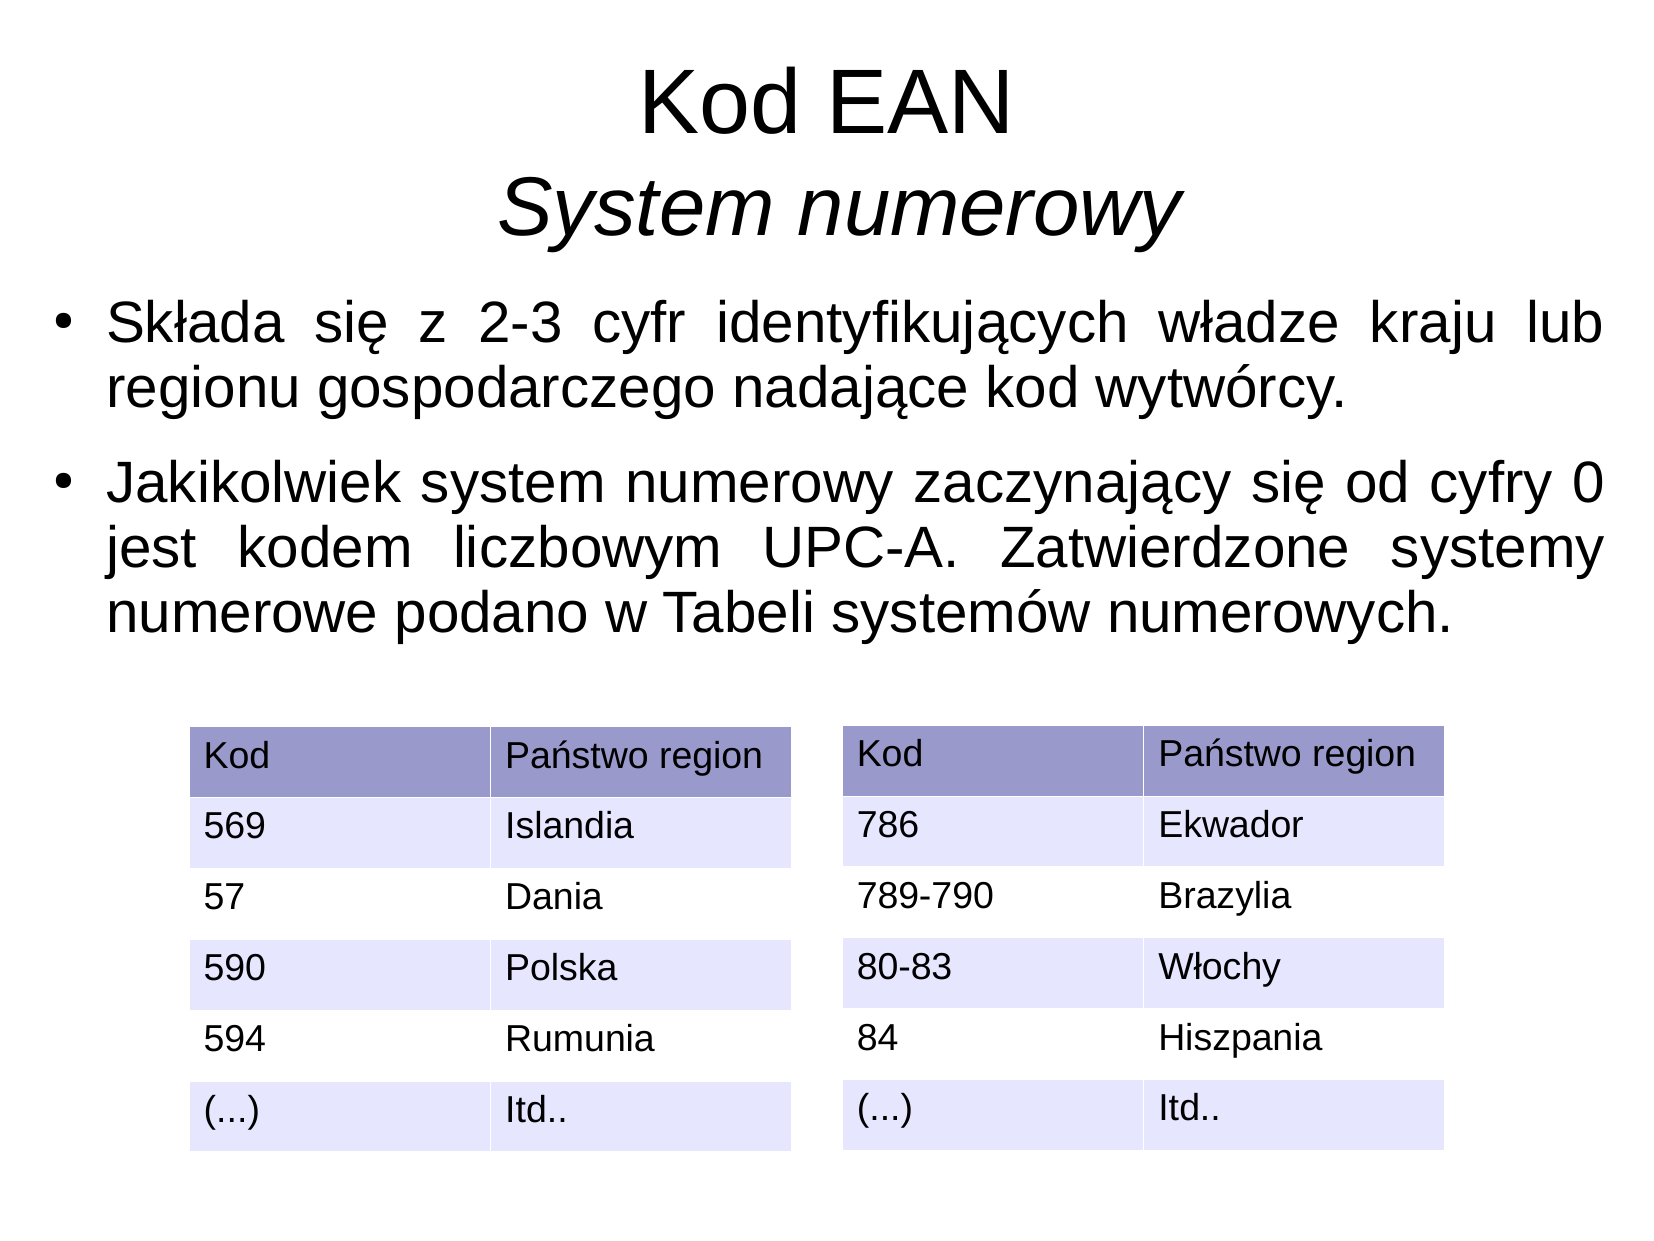

# Kod EAN System numerowy
Składa się z 2-3 cyfr identyfikujących władze kraju lub regionu gospodarczego nadające kod wytwórcy.
Jakikolwiek system numerowy zaczynający się od cyfry 0 jest kodem liczbowym UPC-A. Zatwierdzone systemy numerowe podano w Tabeli systemów numerowych.
| Kod | Państwo region |
| --- | --- |
| 786 | Ekwador |
| 789-790 | Brazylia |
| 80-83 | Włochy |
| 84 | Hiszpania |
| (...) | Itd.. |
| Kod | Państwo region |
| --- | --- |
| 569 | Islandia |
| 57 | Dania |
| 590 | Polska |
| 594 | Rumunia |
| (...) | Itd.. |